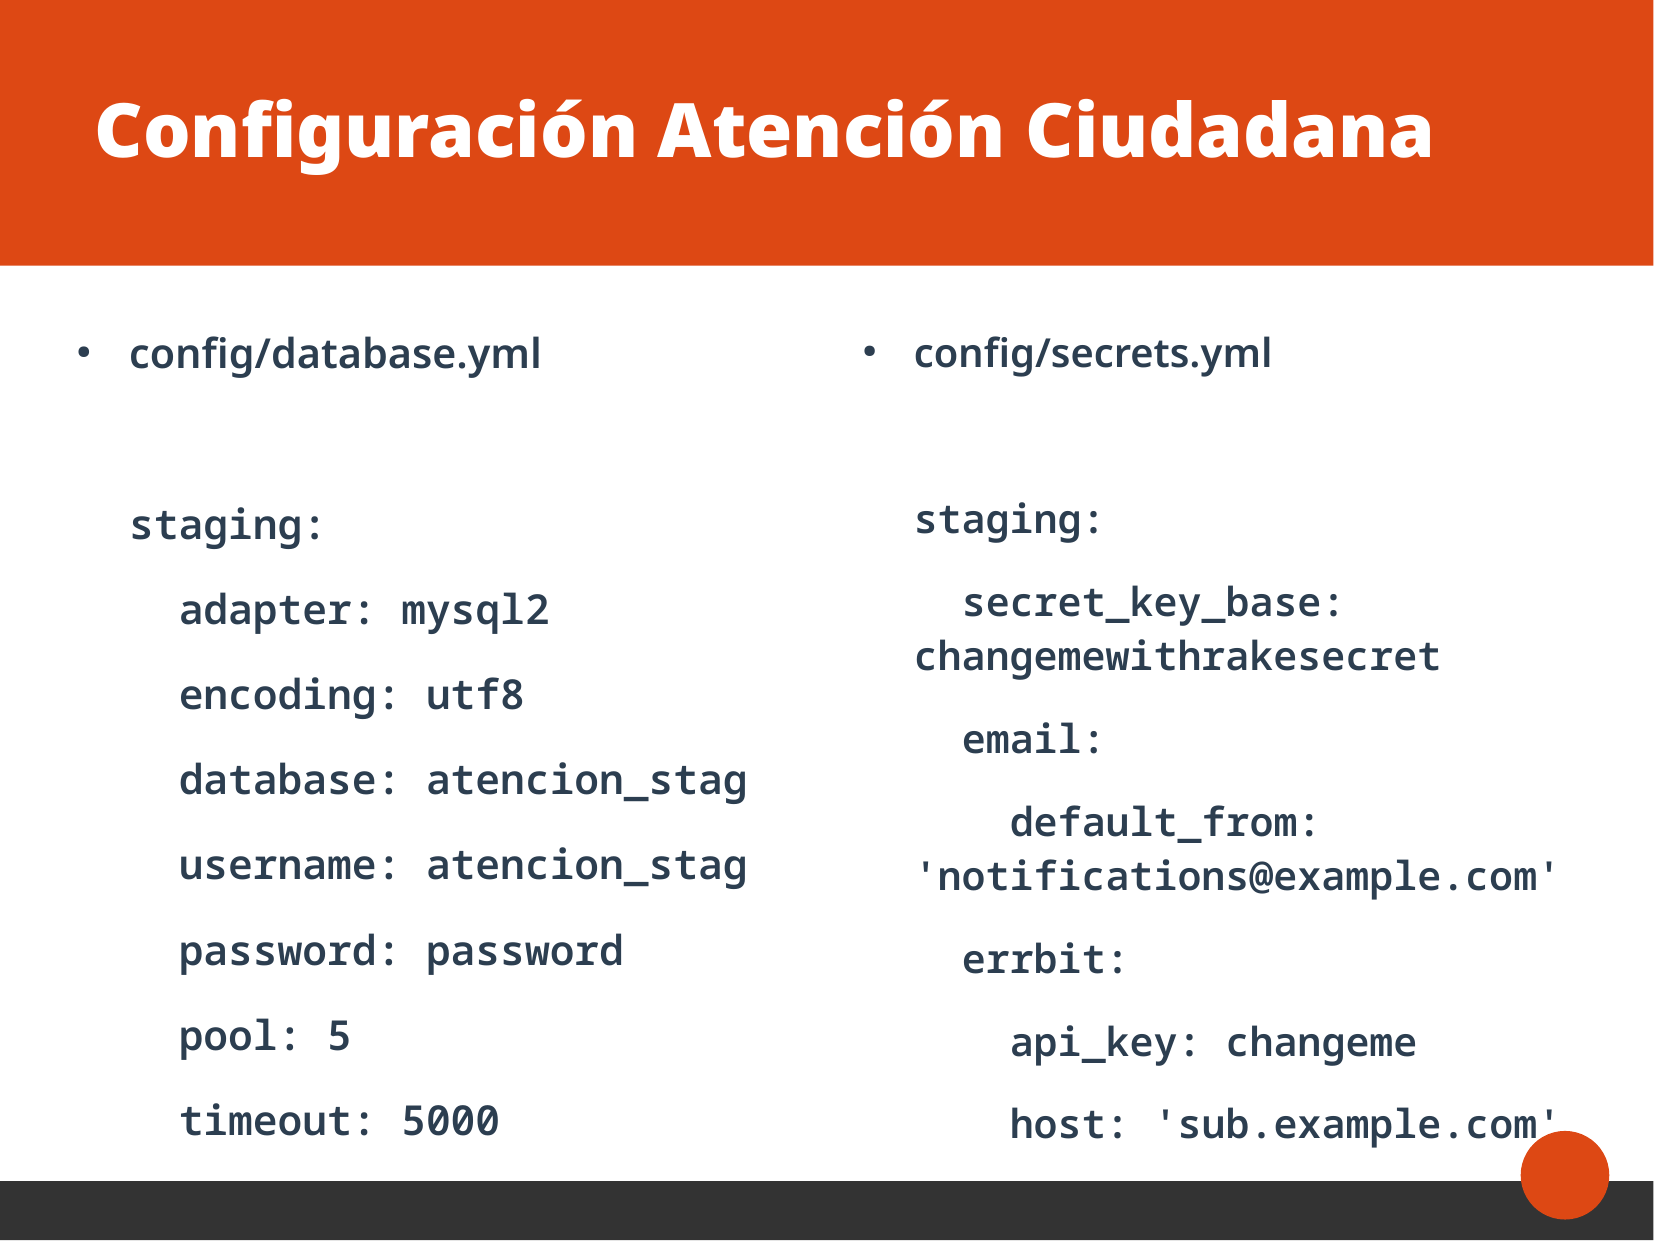

Configuración Atención Ciudadana
# config/database.yml
staging:
 adapter: mysql2
 encoding: utf8
 database: atencion_stag
 username: atencion_stag
 password: password
 pool: 5
 timeout: 5000
config/secrets.yml
staging:
 secret_key_base: changemewithrakesecret
 email:
 default_from: 'notifications@example.com'
 errbit:
 api_key: changeme
 host: 'sub.example.com'